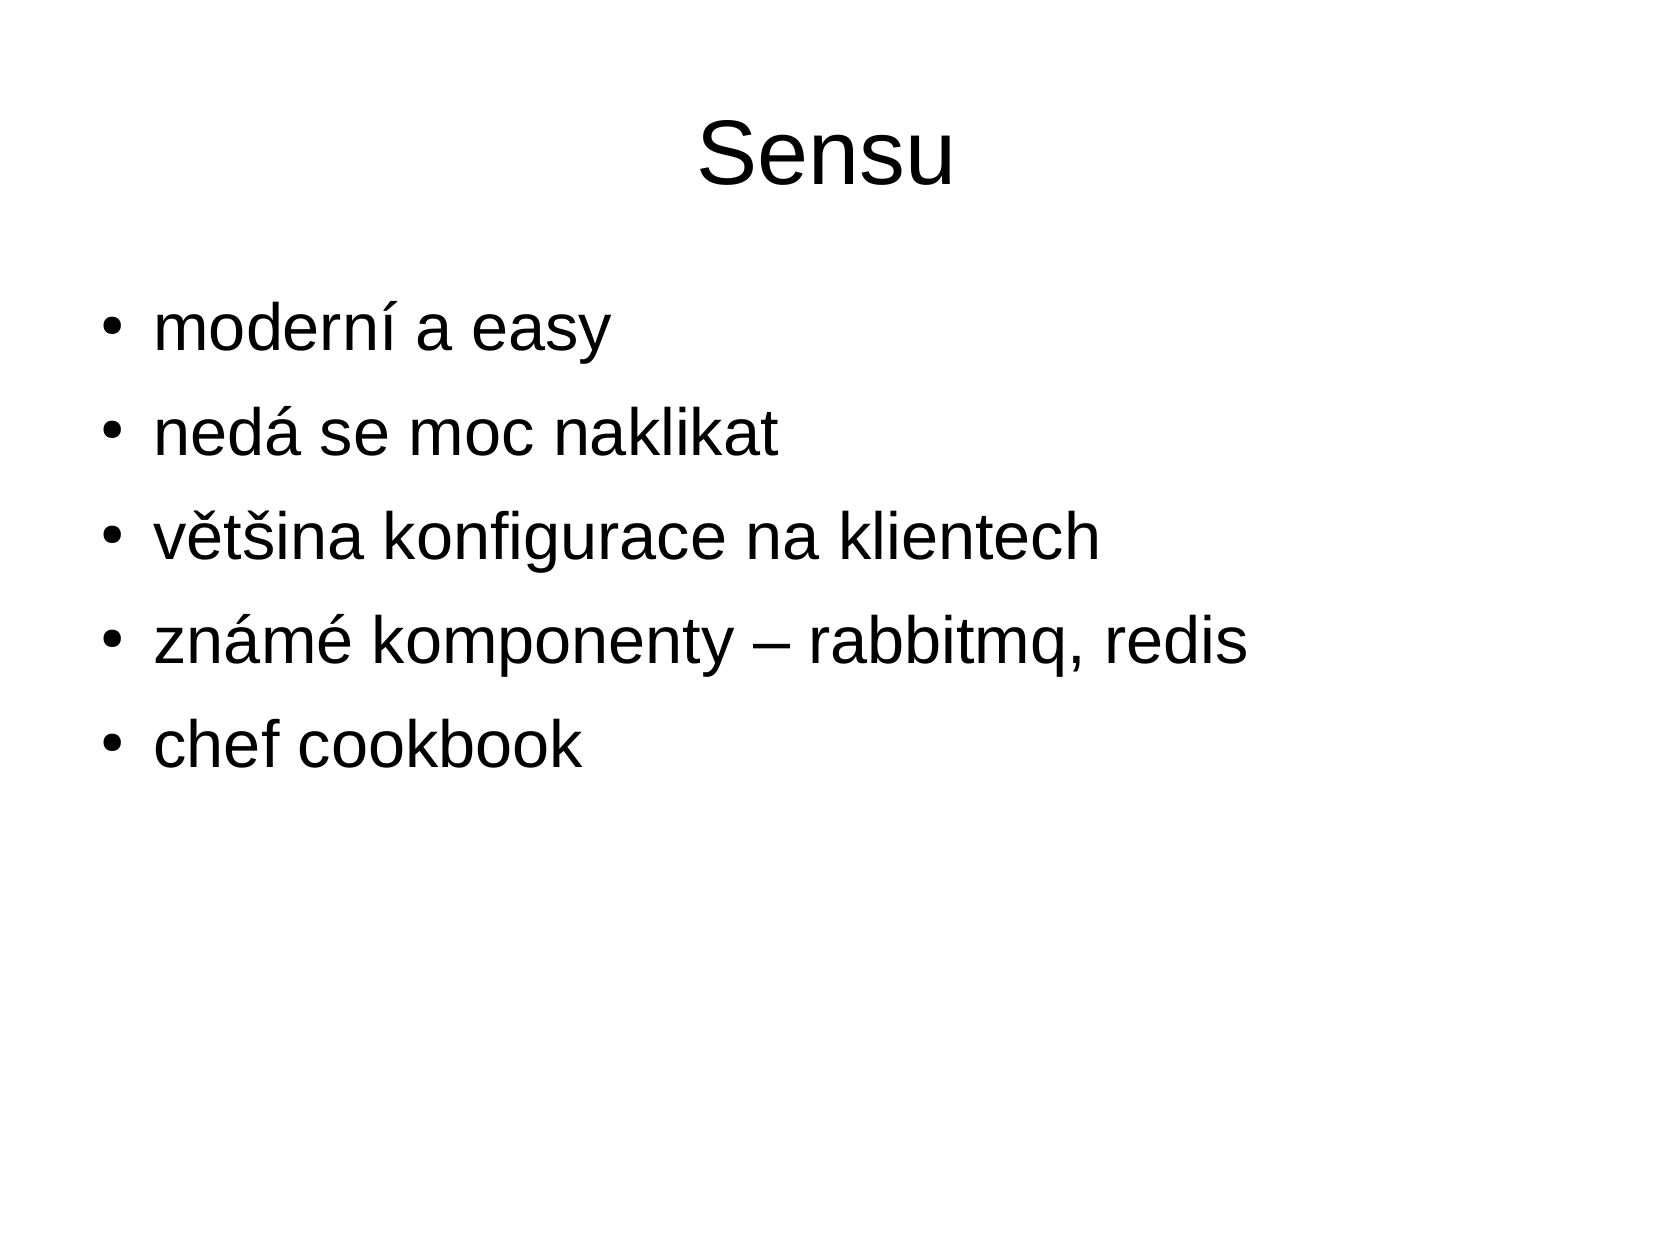

# Sensu
moderní a easy
nedá se moc naklikat
většina konfigurace na klientech
známé komponenty – rabbitmq, redis
chef cookbook